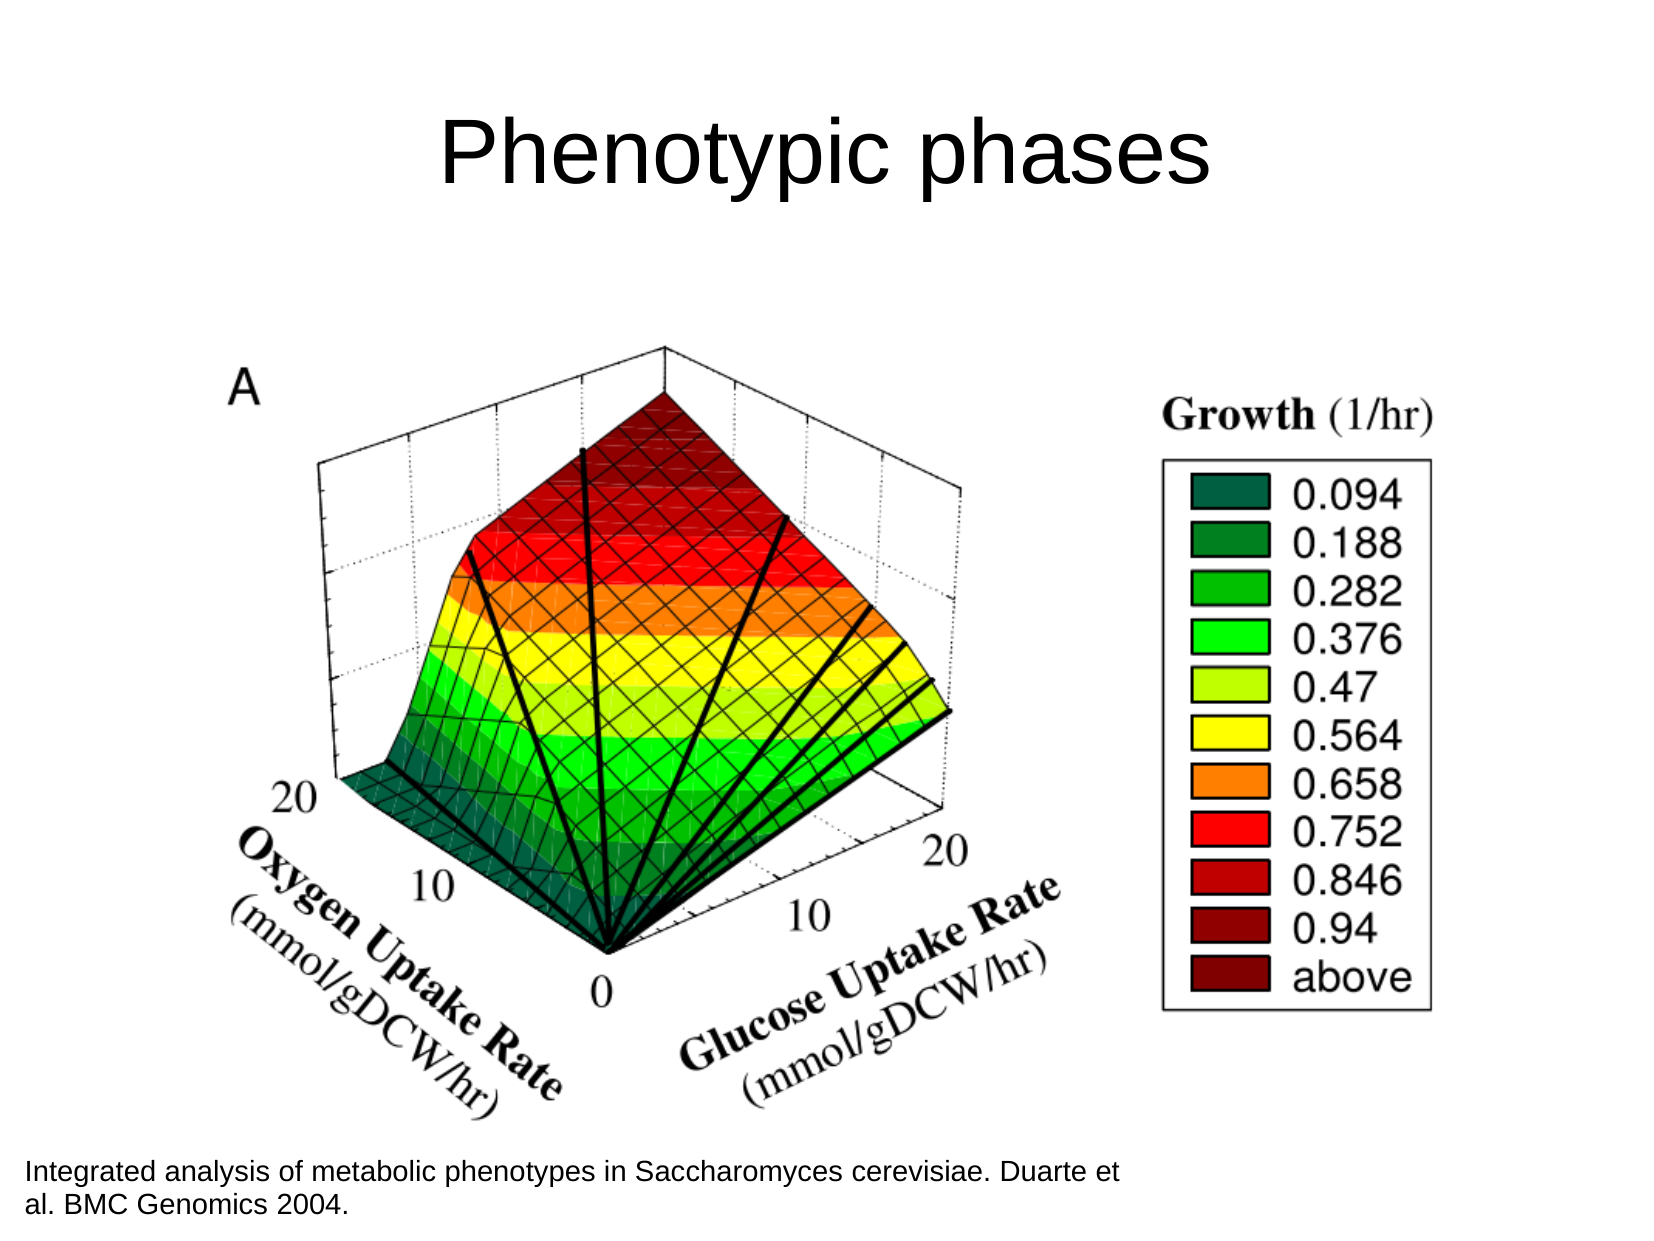

# Phenotypic phases
Integrated analysis of metabolic phenotypes in Saccharomyces cerevisiae. Duarte et al. BMC Genomics 2004.